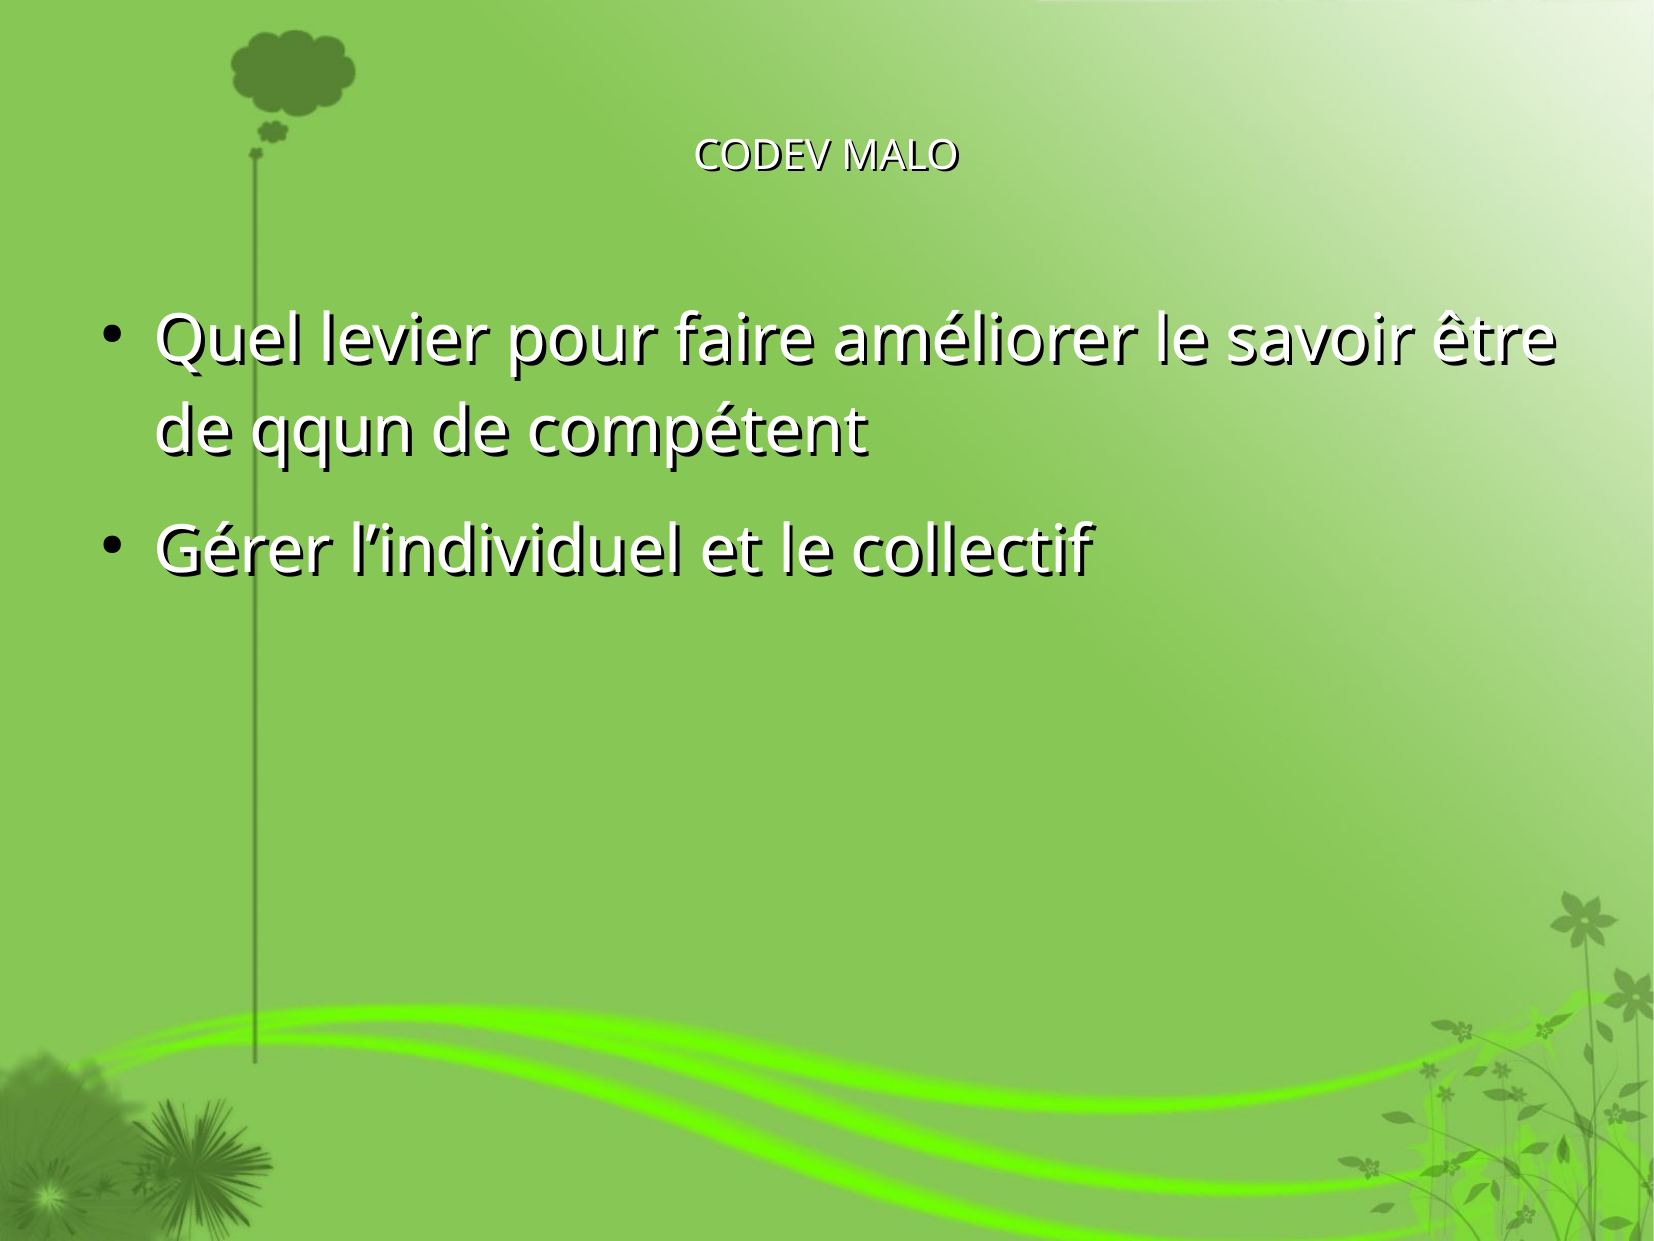

# CODEV MALO
Quel levier pour faire améliorer le savoir être de qqun de compétent
Gérer l’individuel et le collectif